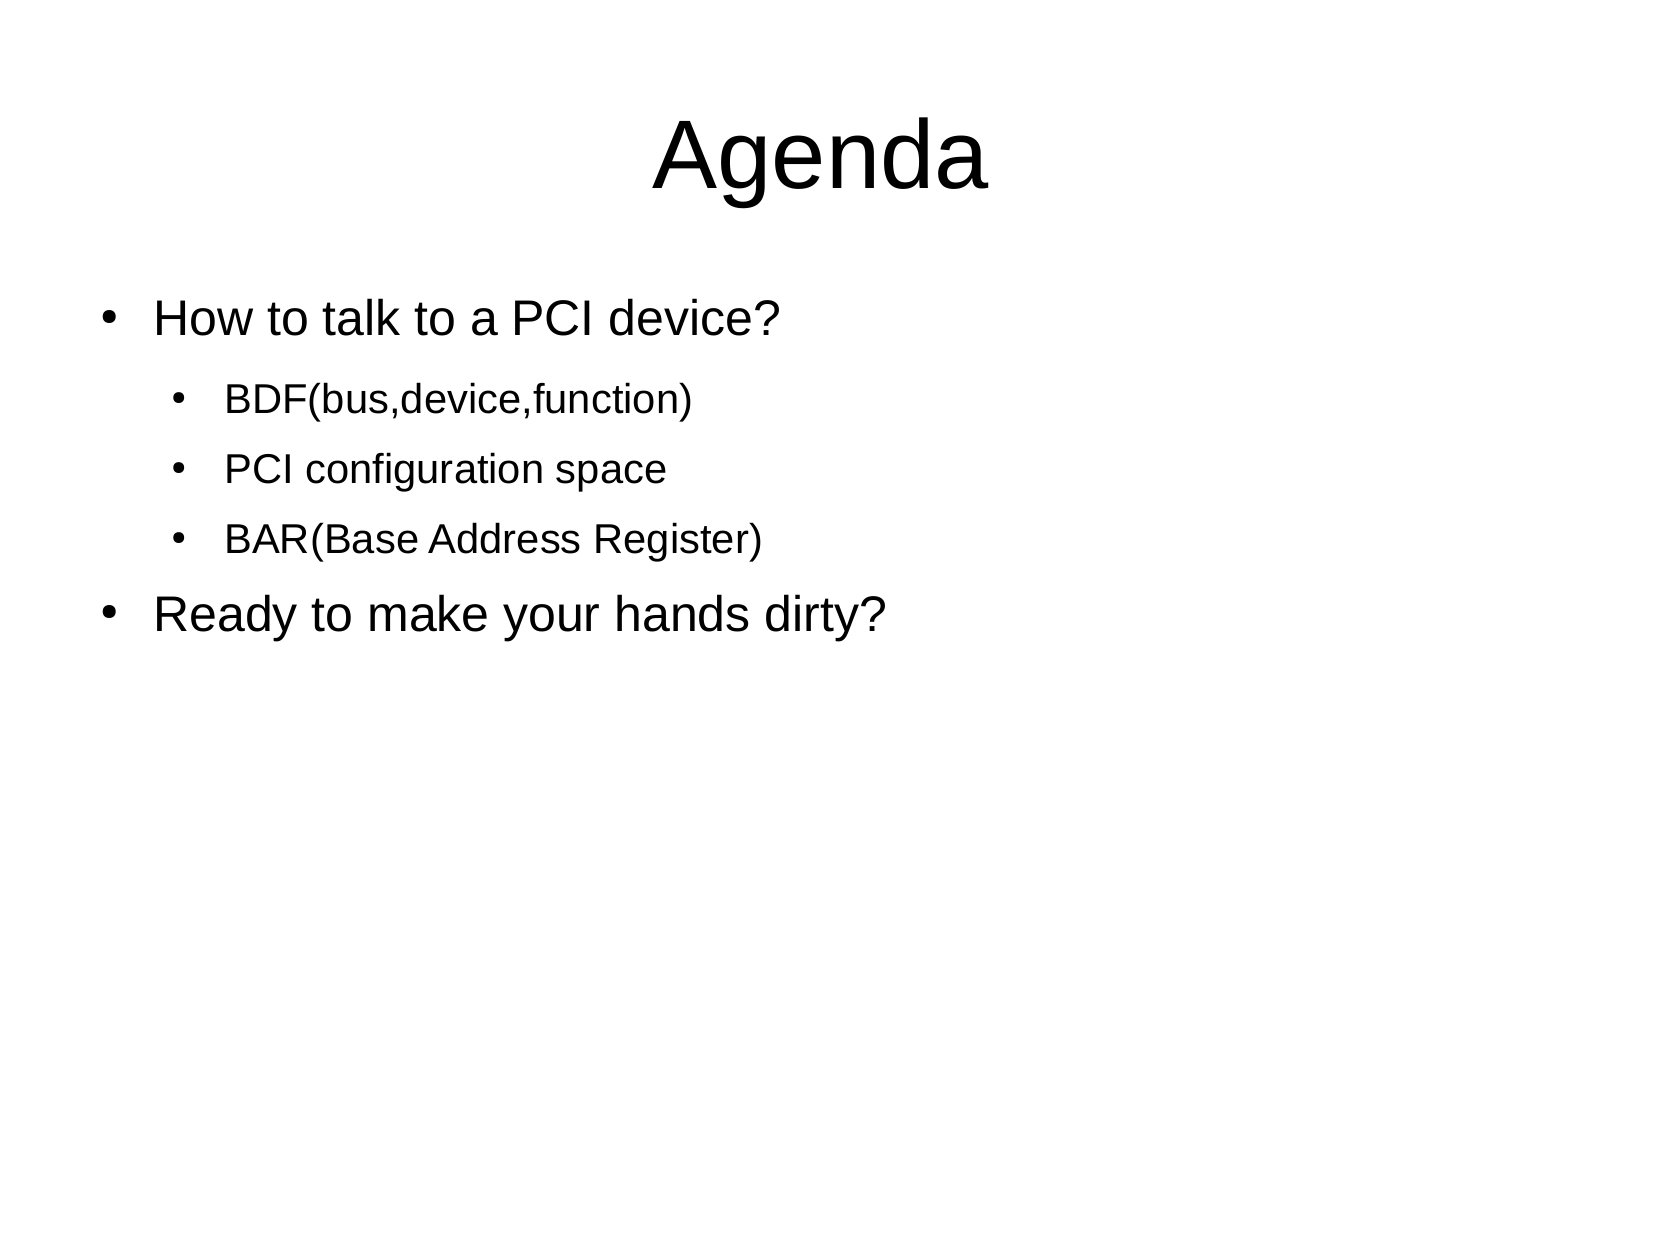

# Agenda
How to talk to a PCI device?
BDF(bus,device,function)
PCI configuration space
BAR(Base Address Register)
Ready to make your hands dirty?